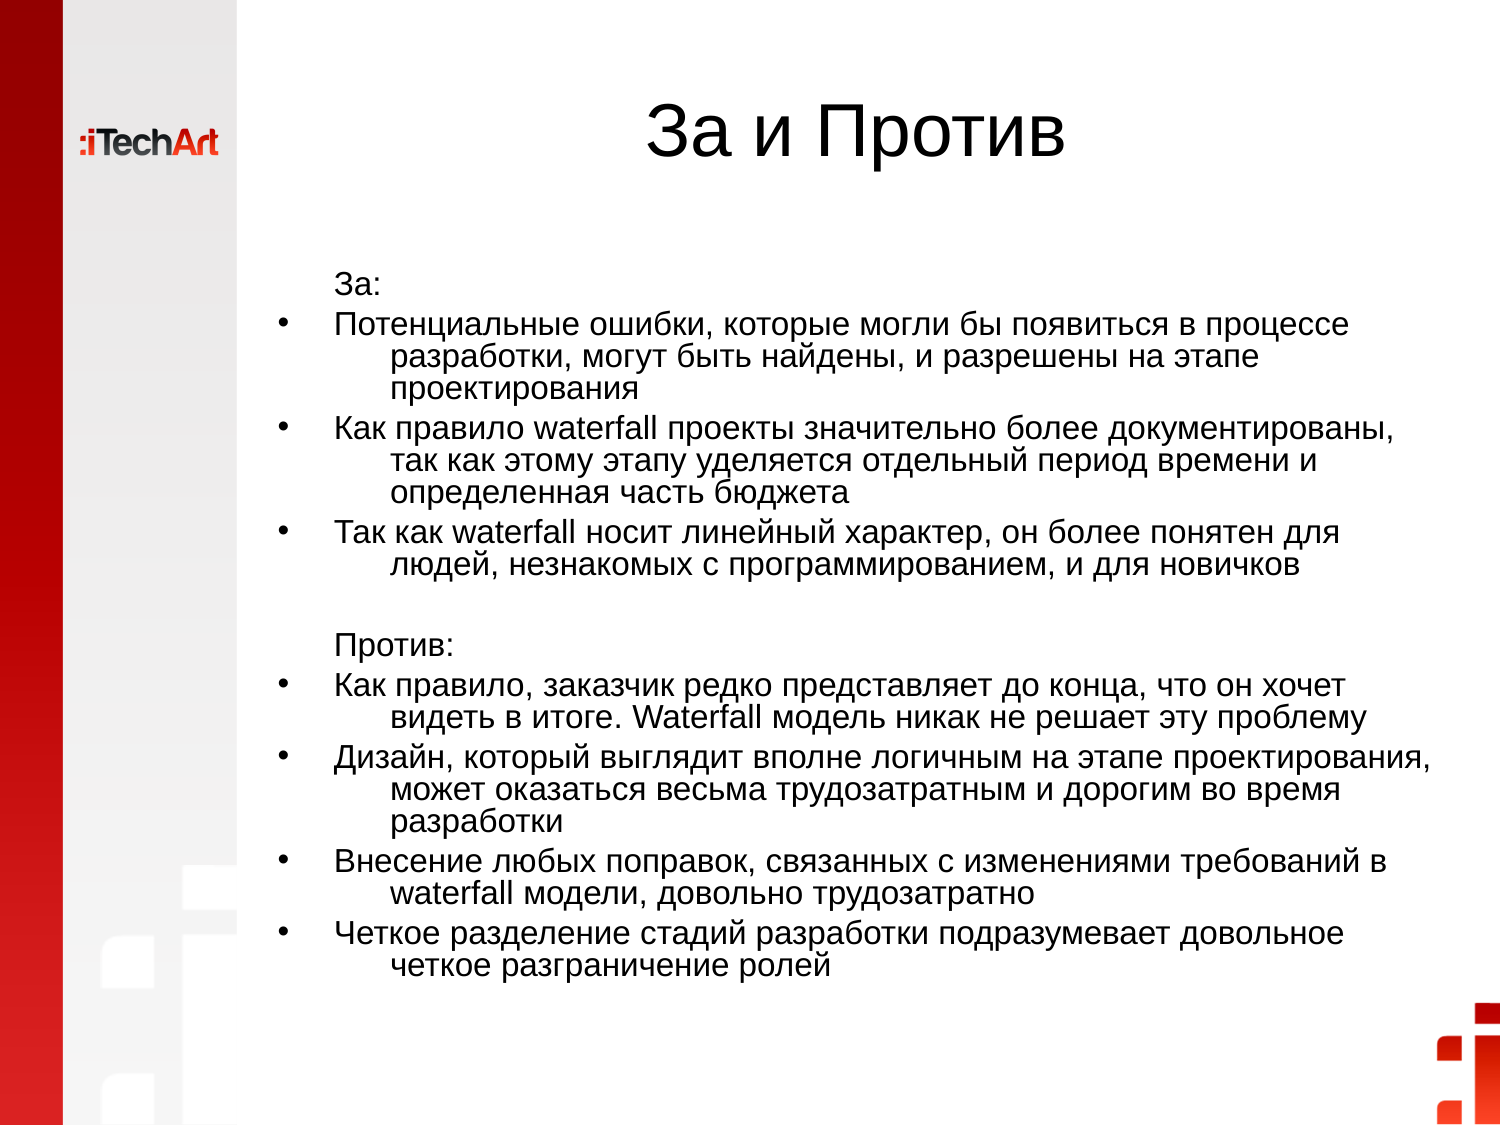

# За и Против
За:
Потенциальные ошибки, которые могли бы появиться в процессе разработки, могут быть найдены, и разрешены на этапе проектирования
Как правило waterfall проекты значительно более документированы, так как этому этапу уделяется отдельный период времени и определенная часть бюджета
Так как waterfall носит линейный характер, он более понятен для людей, незнакомых с программированием, и для новичков
Против:
Как правило, заказчик редко представляет до конца, что он хочет видеть в итоге. Waterfall модель никак не решает эту проблему
Дизайн, который выглядит вполне логичным на этапе проектирования, может оказаться весьма трудозатратным и дорогим во время разработки
Внесение любых поправок, связанных с изменениями требований в waterfall модели, довольно трудозатратно
Четкое разделение стадий разработки подразумевает довольное четкое разграничение ролей